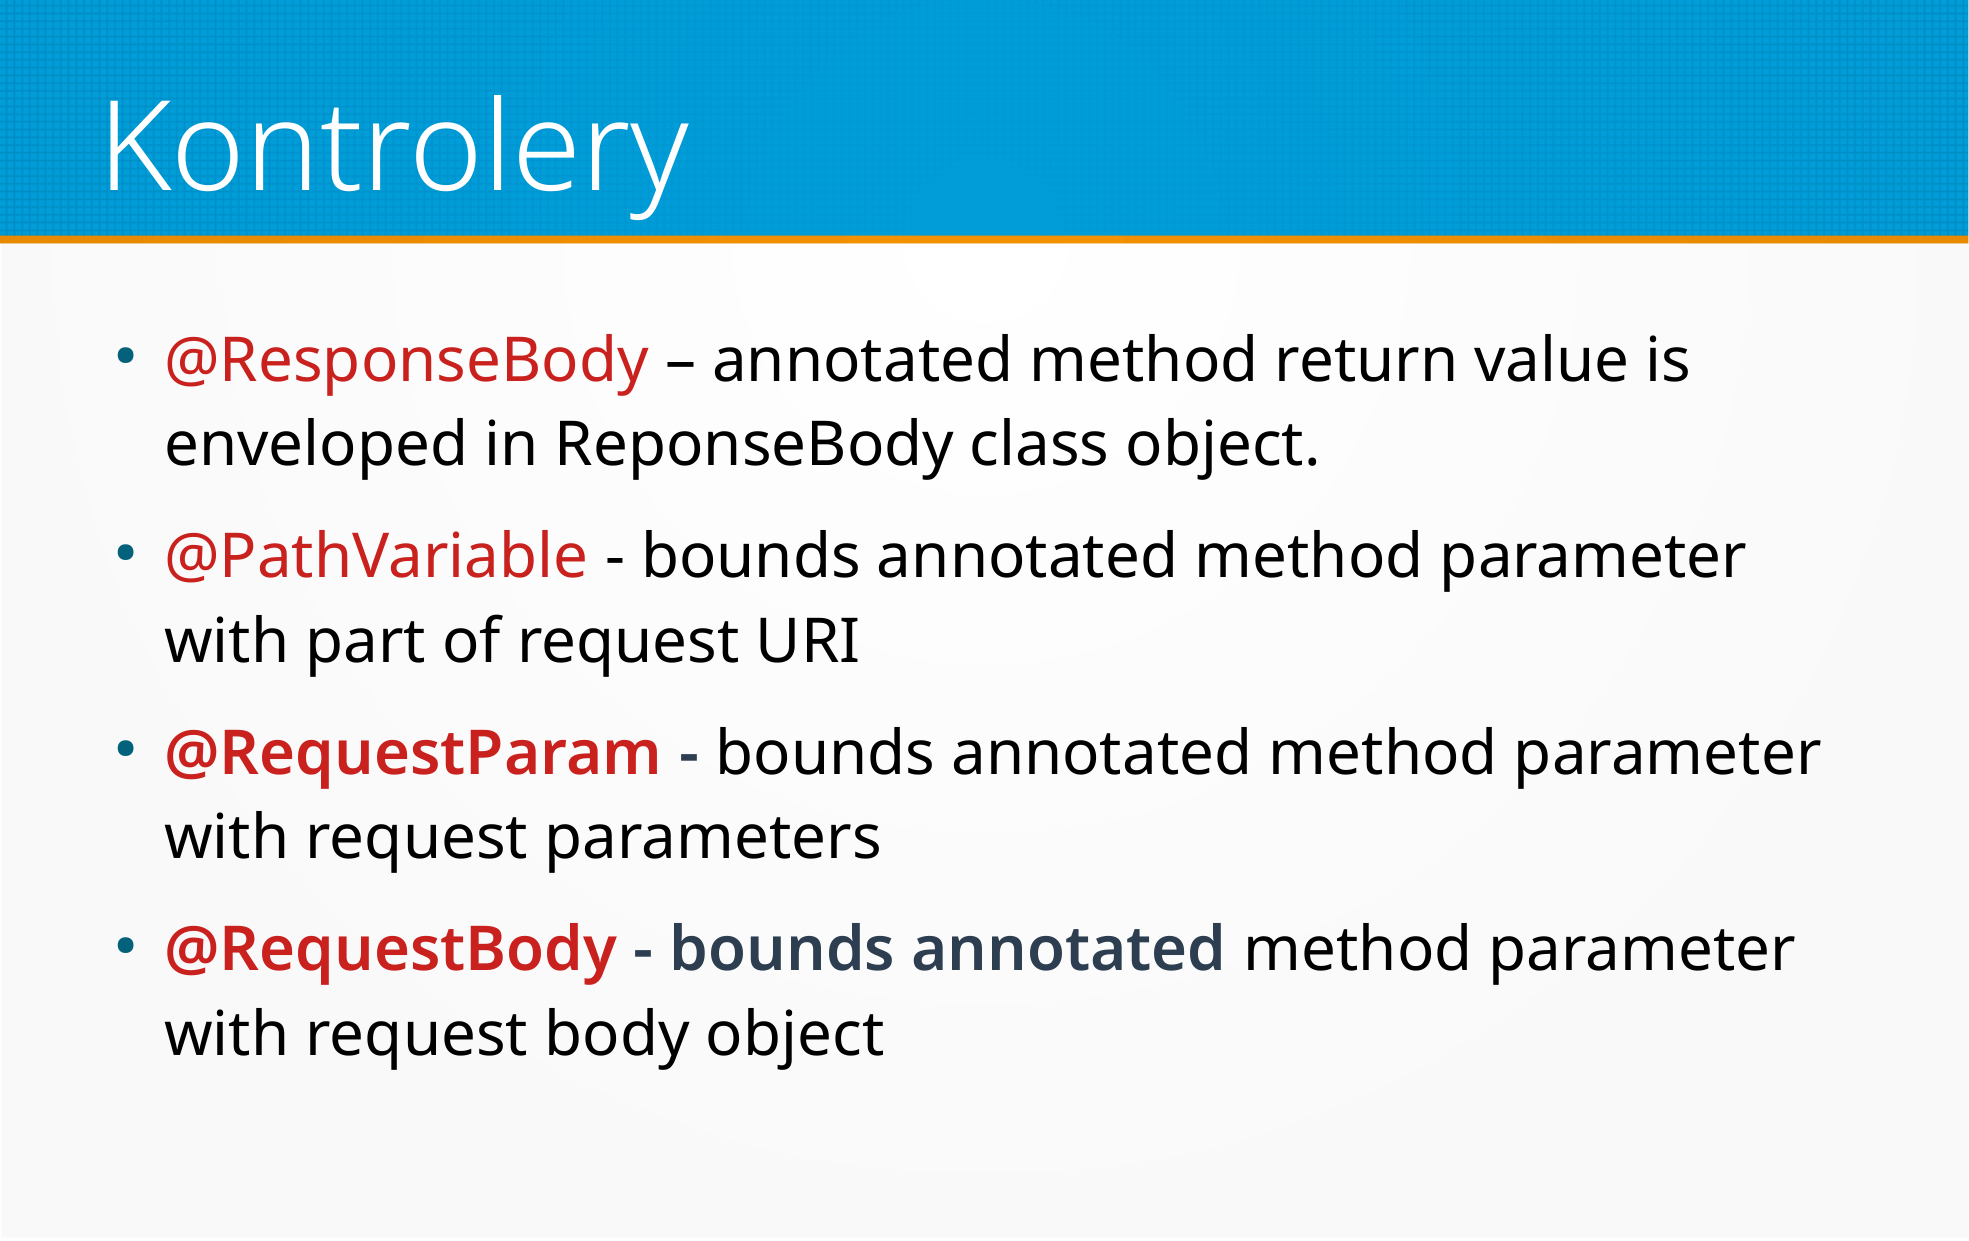

# Kontrolery
@ResponseBody – annotated method return value is enveloped in ReponseBody class object.
@PathVariable - bounds annotated method parameter with part of request URI
@RequestParam - bounds annotated method parameter with request parameters
@RequestBody - bounds annotated method parameter with request body object